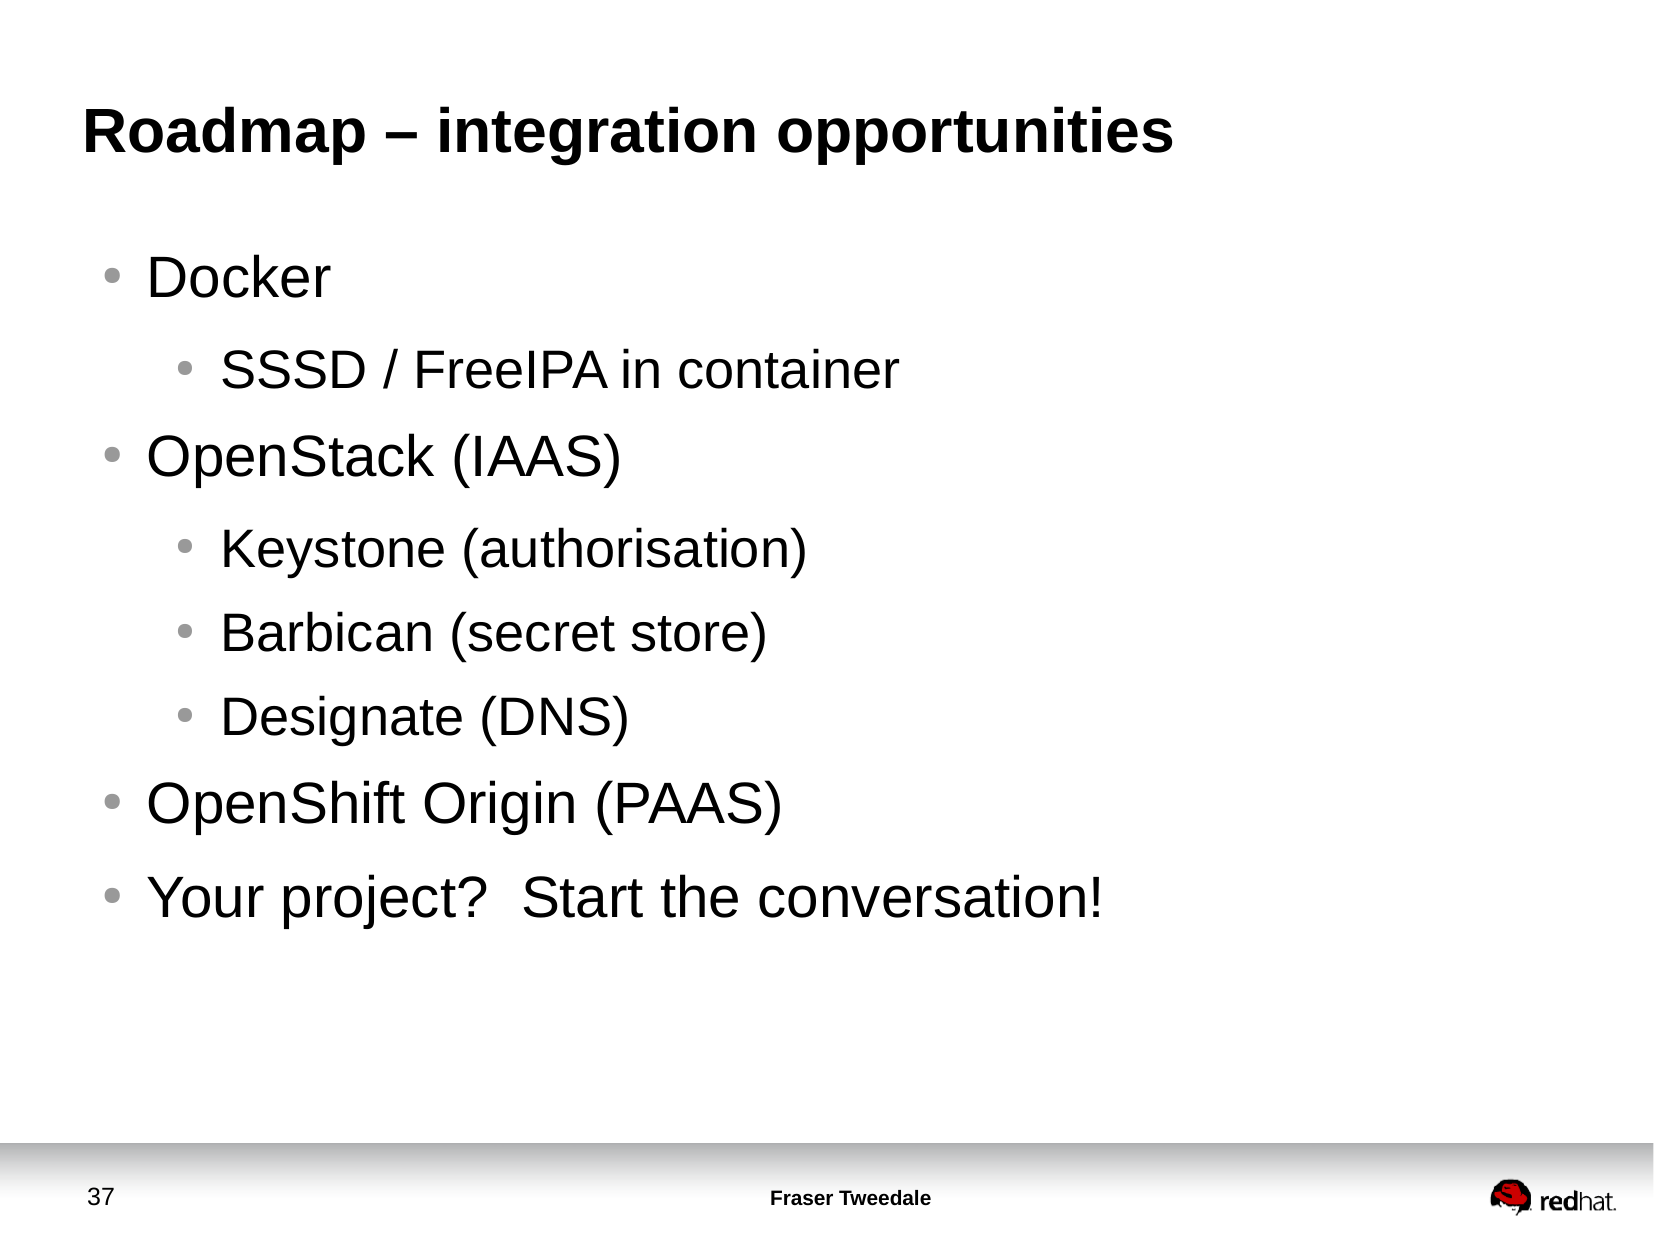

# Roadmap – integration opportunities
Docker
SSSD / FreeIPA in container
OpenStack (IAAS)
Keystone (authorisation)
Barbican (secret store)
Designate (DNS)
OpenShift Origin (PAAS)
Your project? Start the conversation!